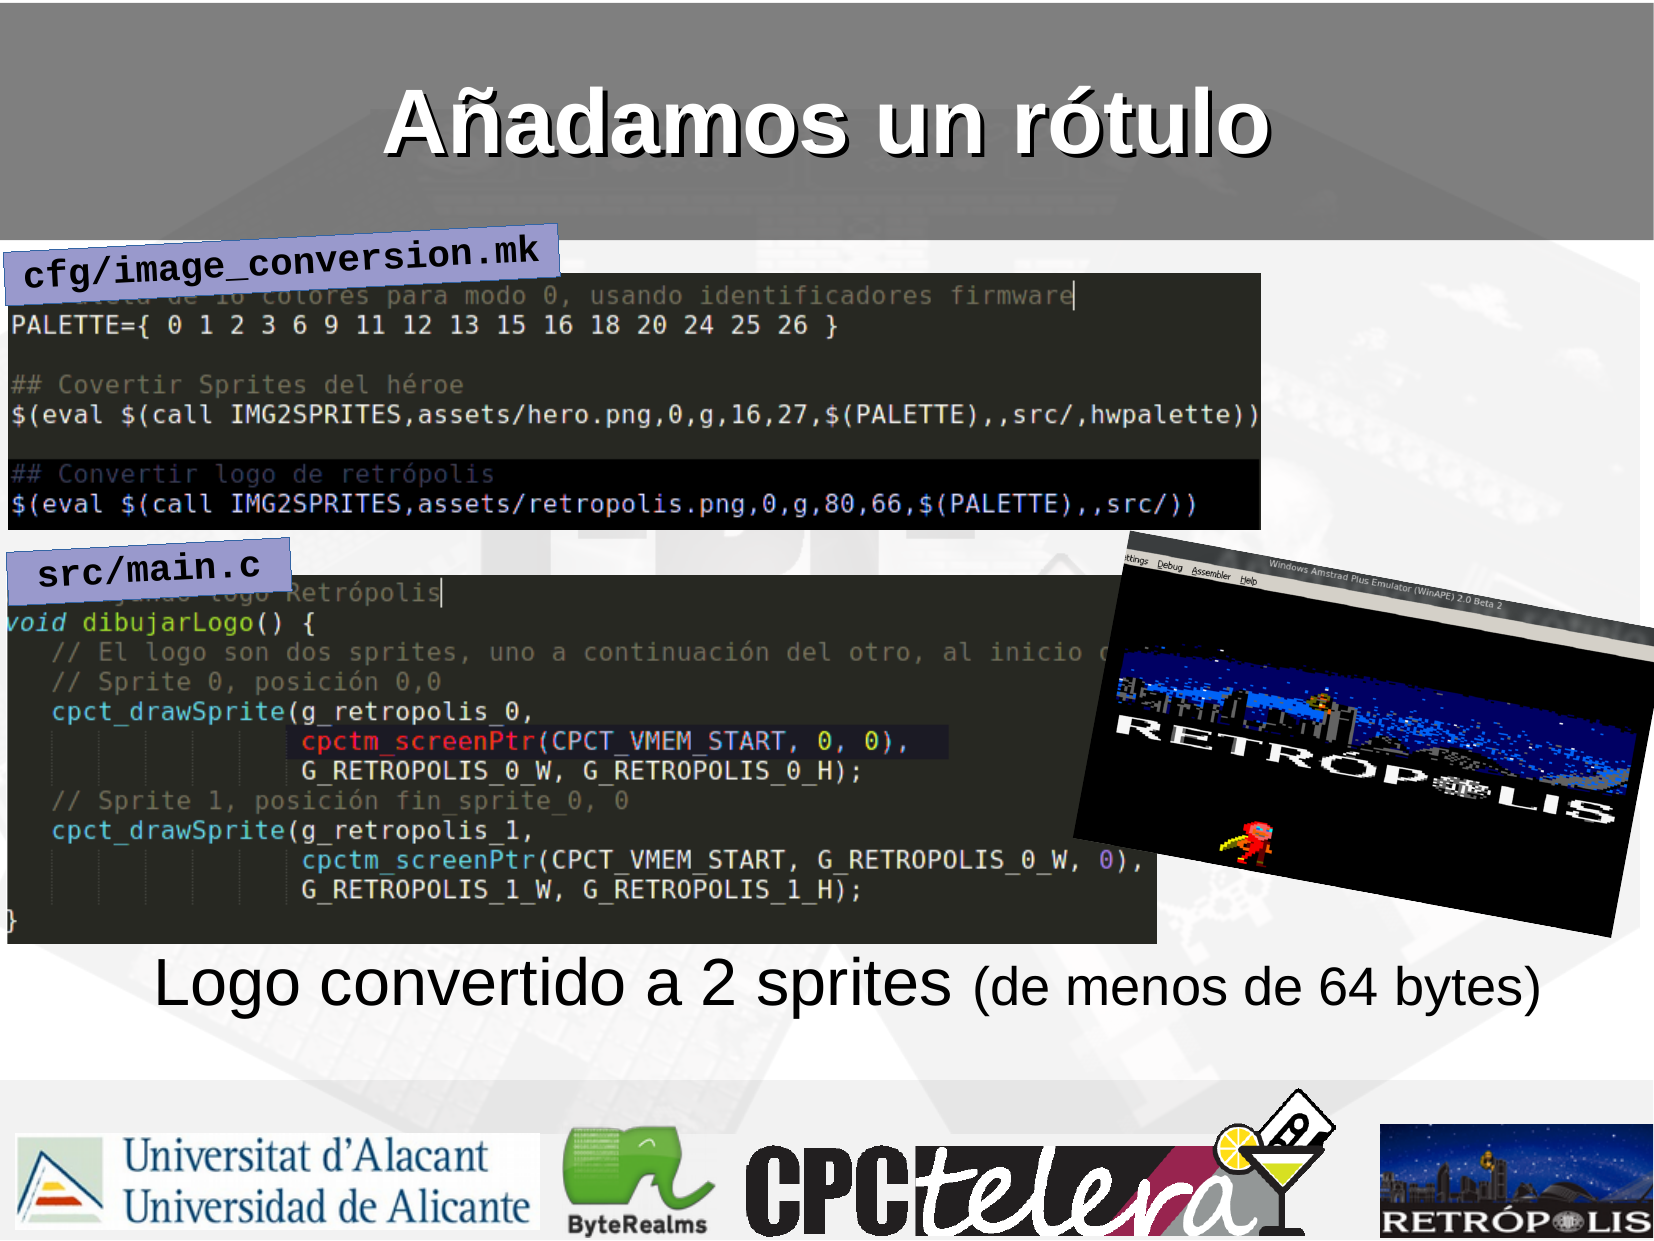

# Añadamos un rótulo
cfg/image_conversion.mk
src/main.c
Logo convertido a 2 sprites (de menos de 64 bytes)